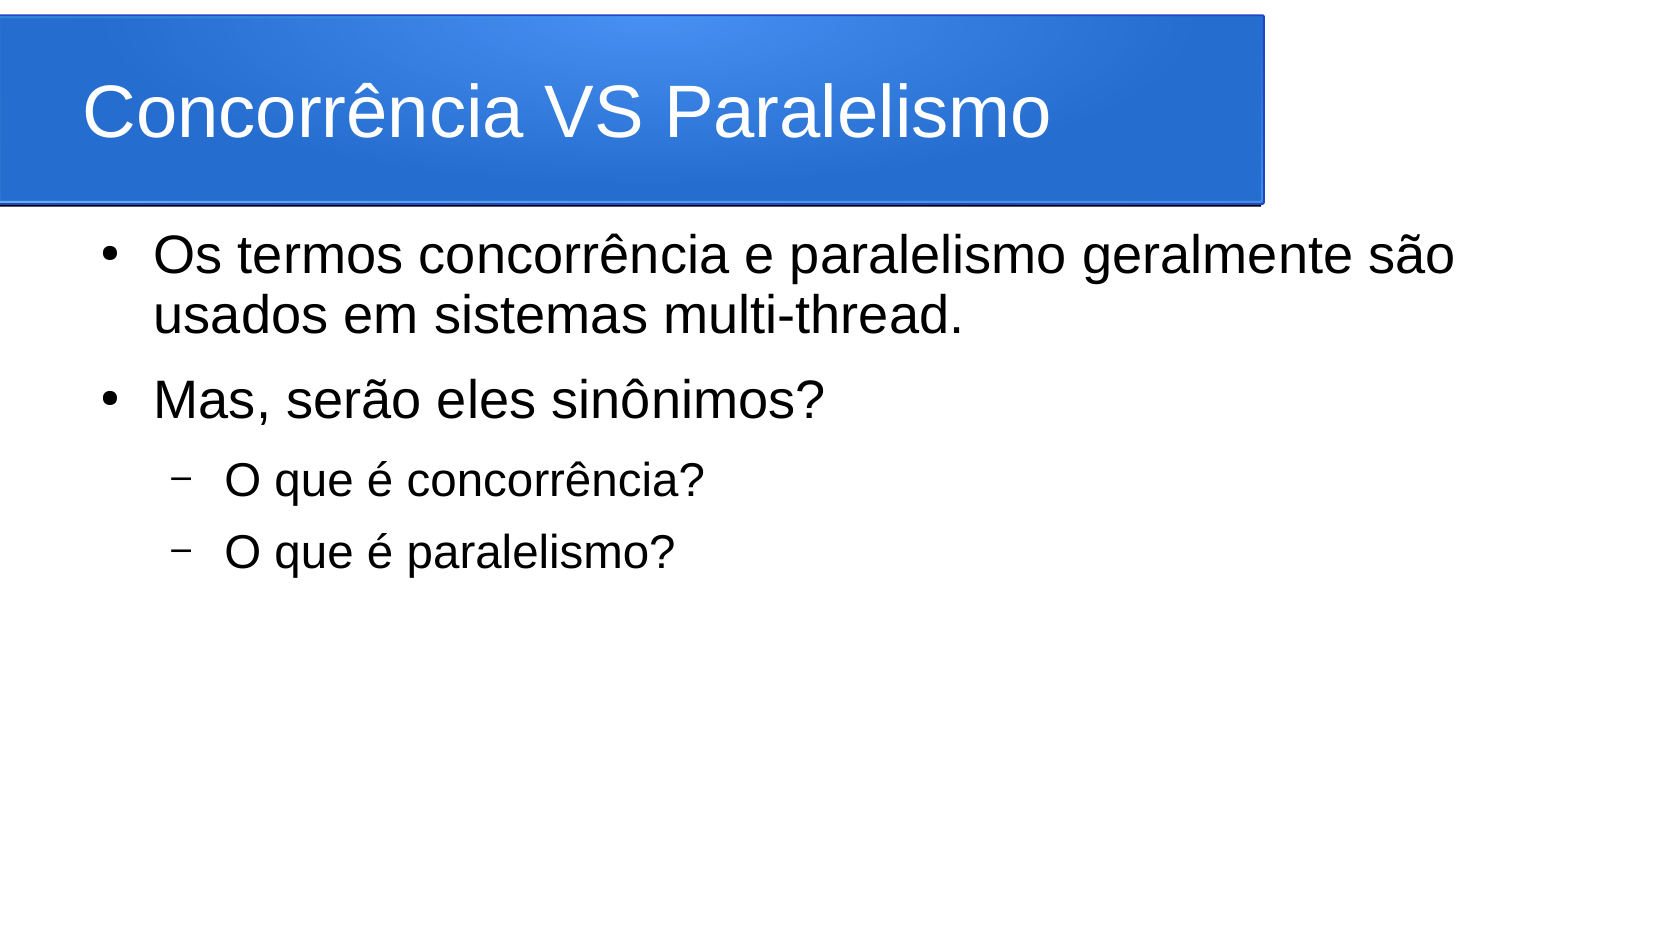

# Concorrência VS Paralelismo
Os termos concorrência e paralelismo geralmente são usados em sistemas multi-thread.
Mas, serão eles sinônimos?
O que é concorrência?
O que é paralelismo?